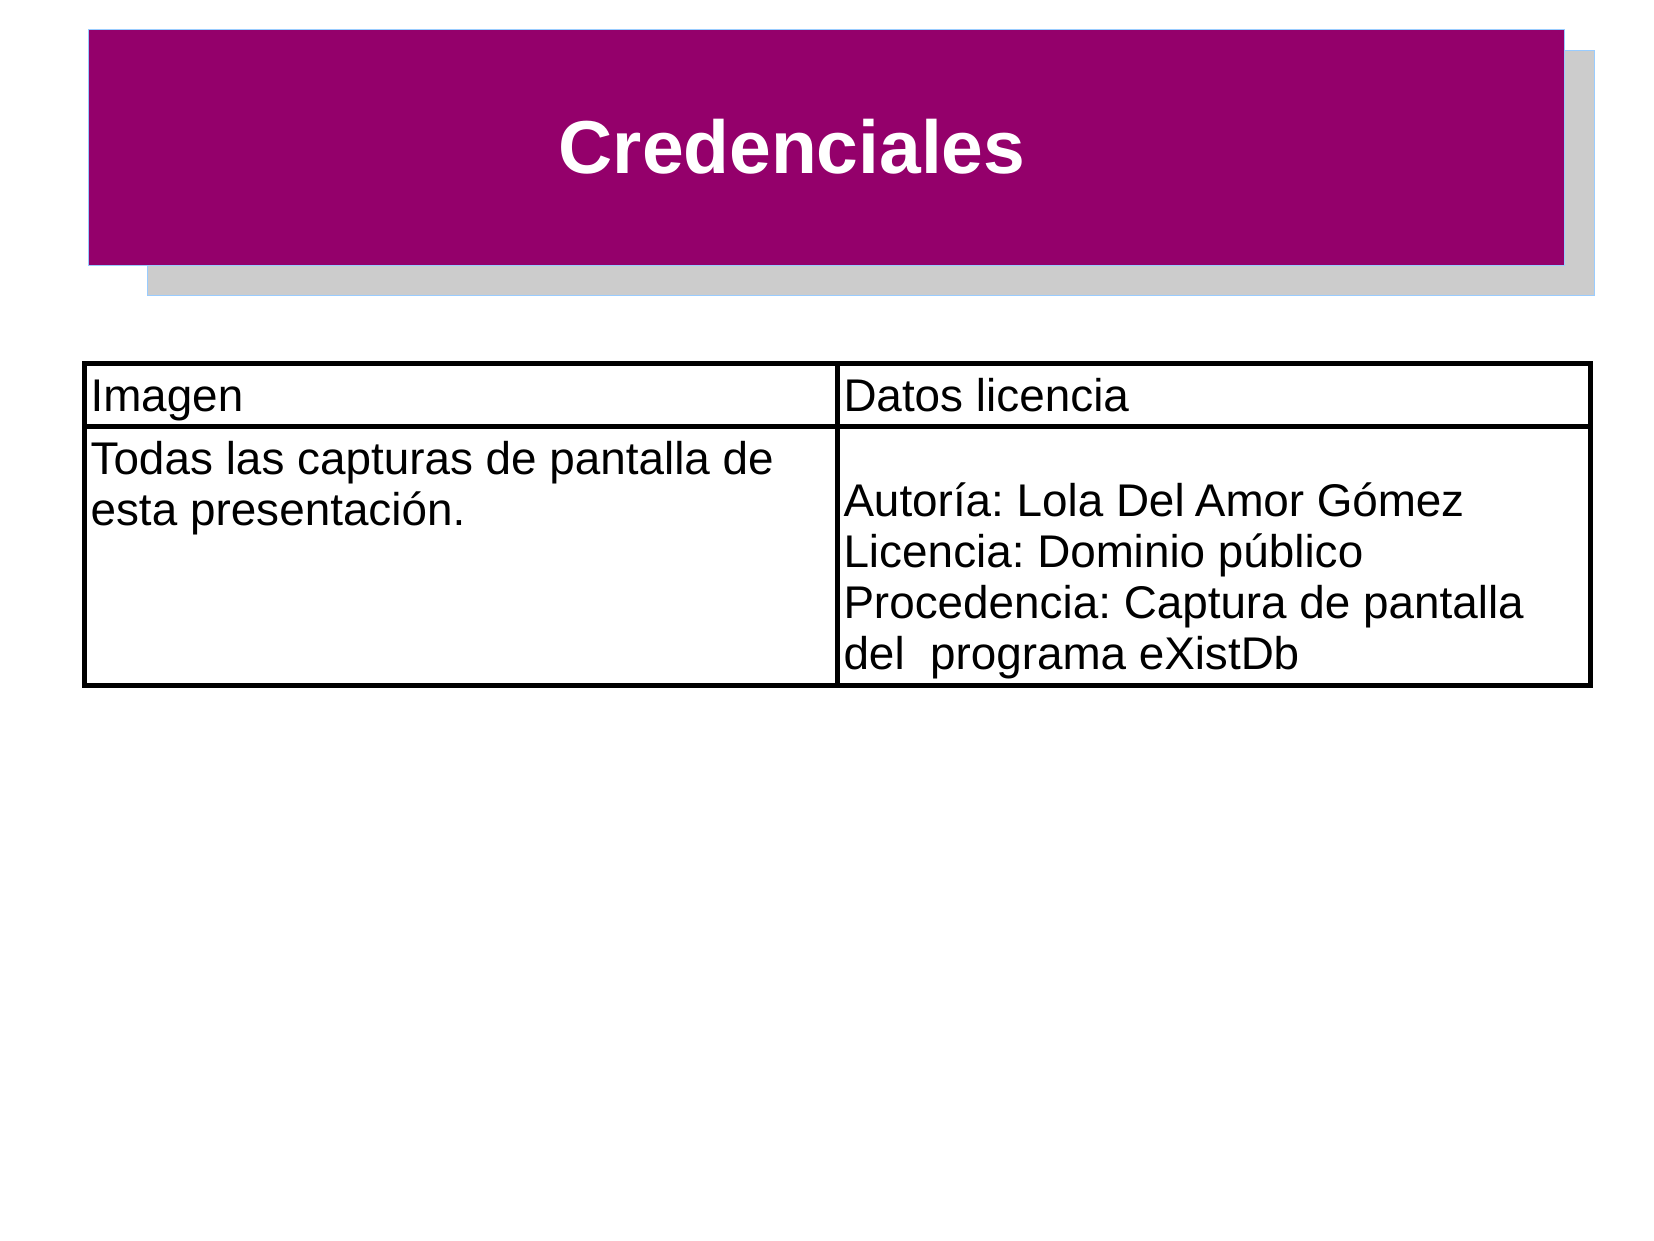

Credenciales
| Imagen | Datos licencia |
| --- | --- |
| Todas las capturas de pantalla de esta presentación. | Autoría: Lola Del Amor Gómez Licencia: Dominio público Procedencia: Captura de pantalla del programa eXistDb |